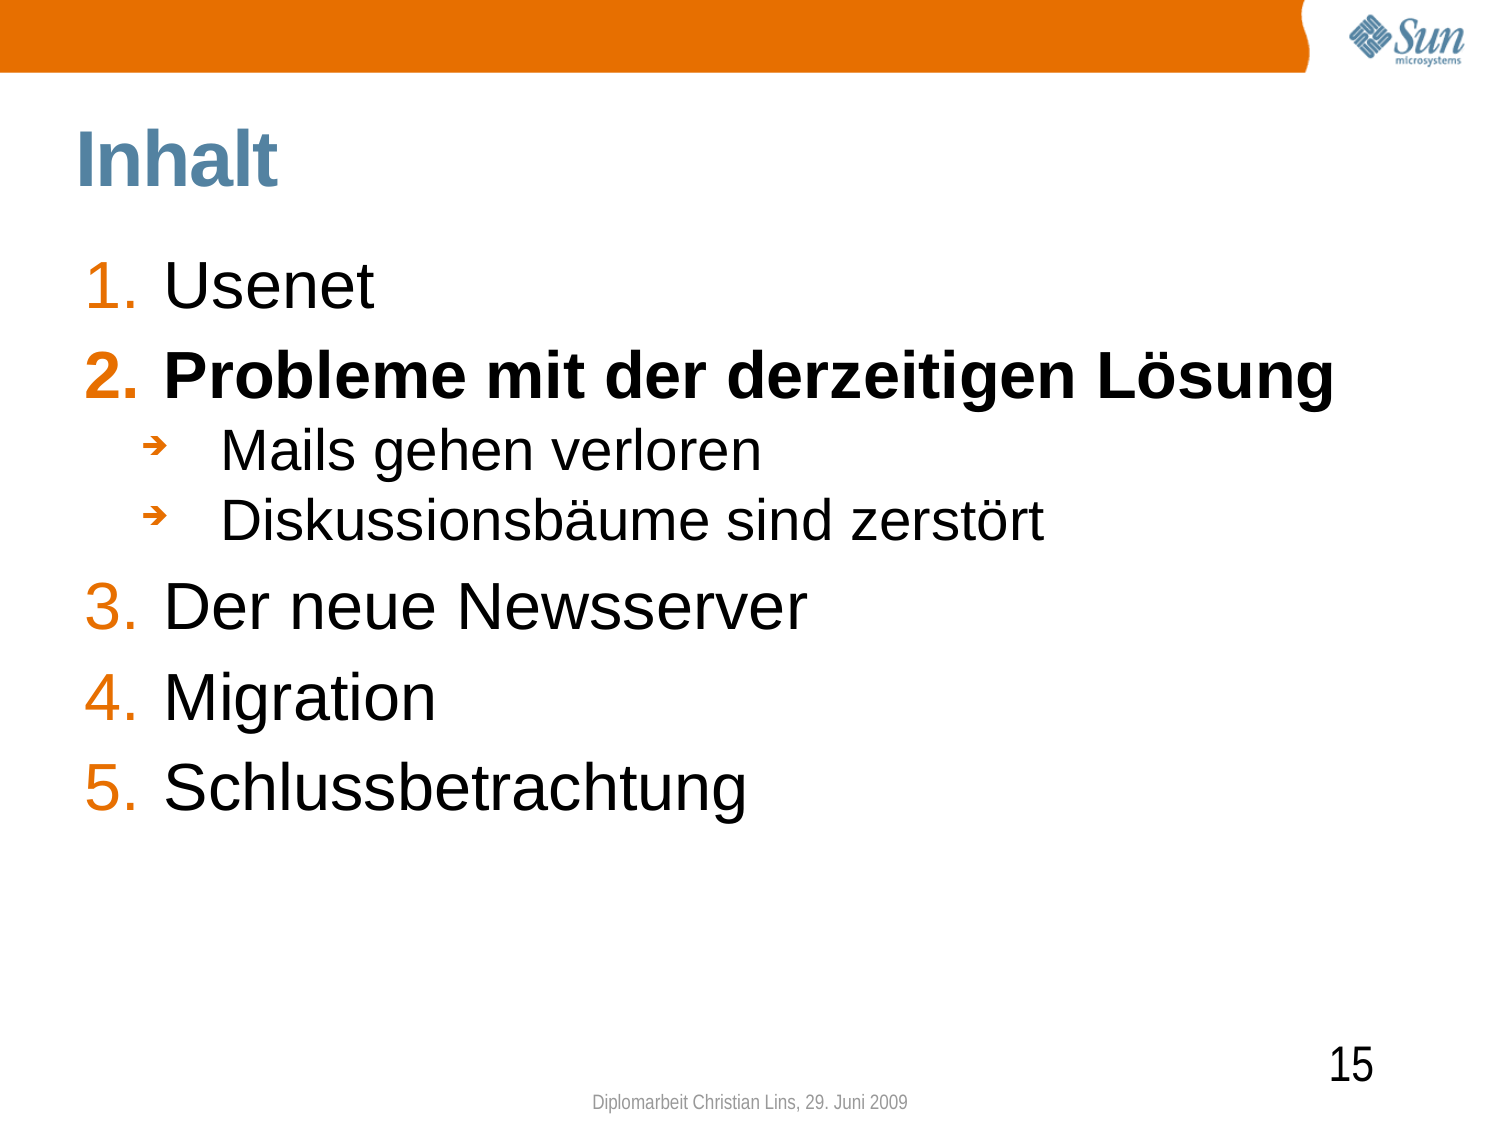

# Inhalt
Usenet
Probleme mit der derzeitigen Lösung
Mails gehen verloren
Diskussionsbäume sind zerstört
Der neue Newsserver
Migration
Schlussbetrachtung